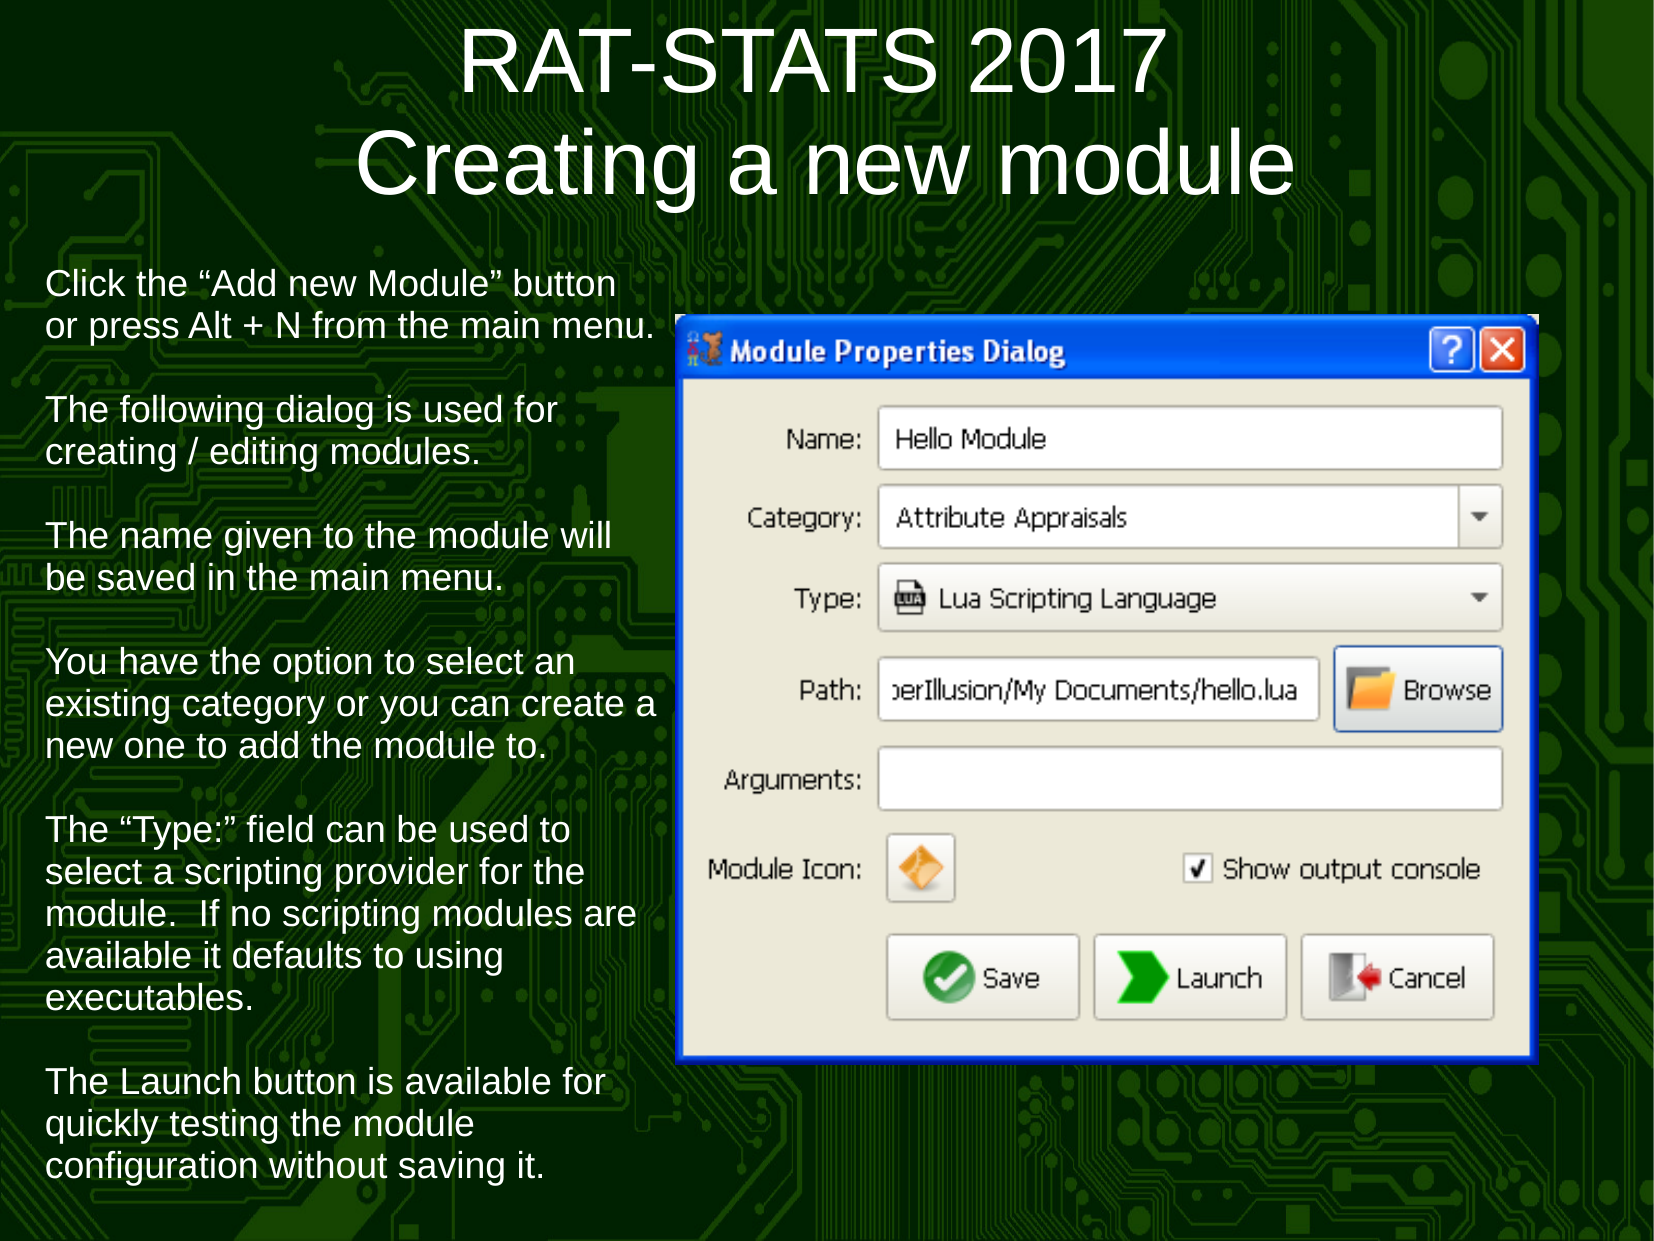

# RAT-STATS 2017 Creating a new module
Click the “Add new Module” button or press Alt + N from the main menu.
The following dialog is used for creating / editing modules.
The name given to the module will be saved in the main menu.
You have the option to select an existing category or you can create a new one to add the module to.
The “Type:” field can be used to select a scripting provider for the module. If no scripting modules are available it defaults to using executables.
The Launch button is available for quickly testing the module configuration without saving it.